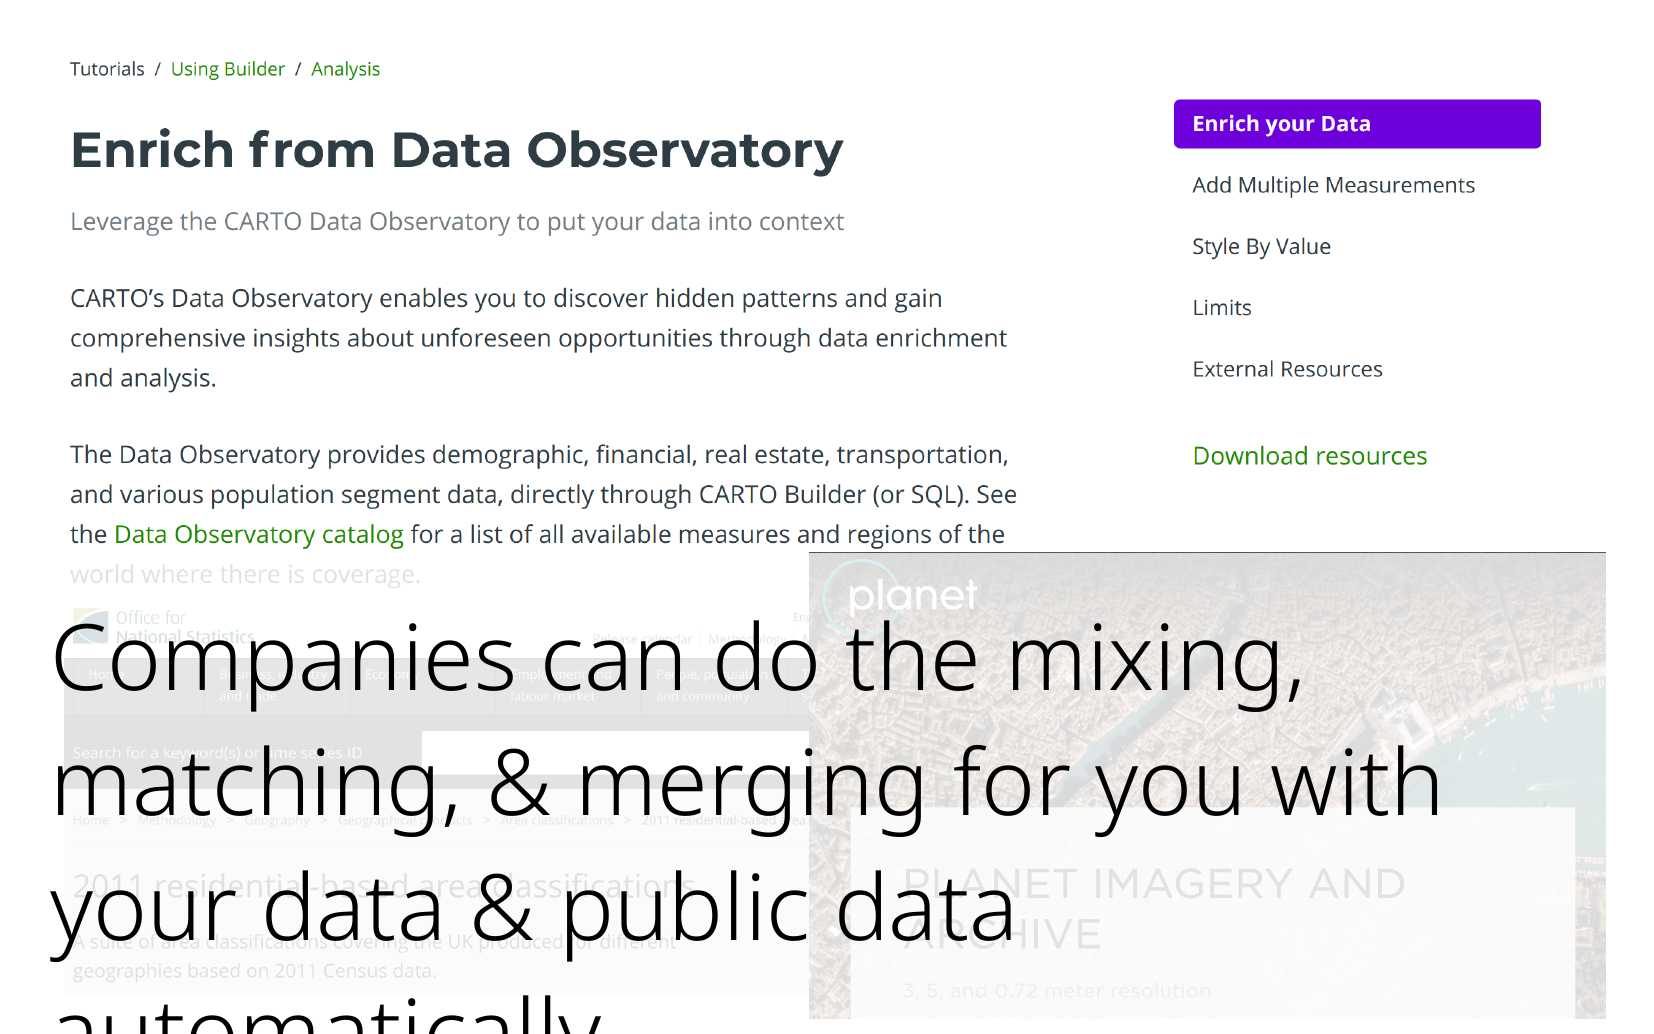

Companies can do the mixing, matching, & merging for you with your data & public data automatically.